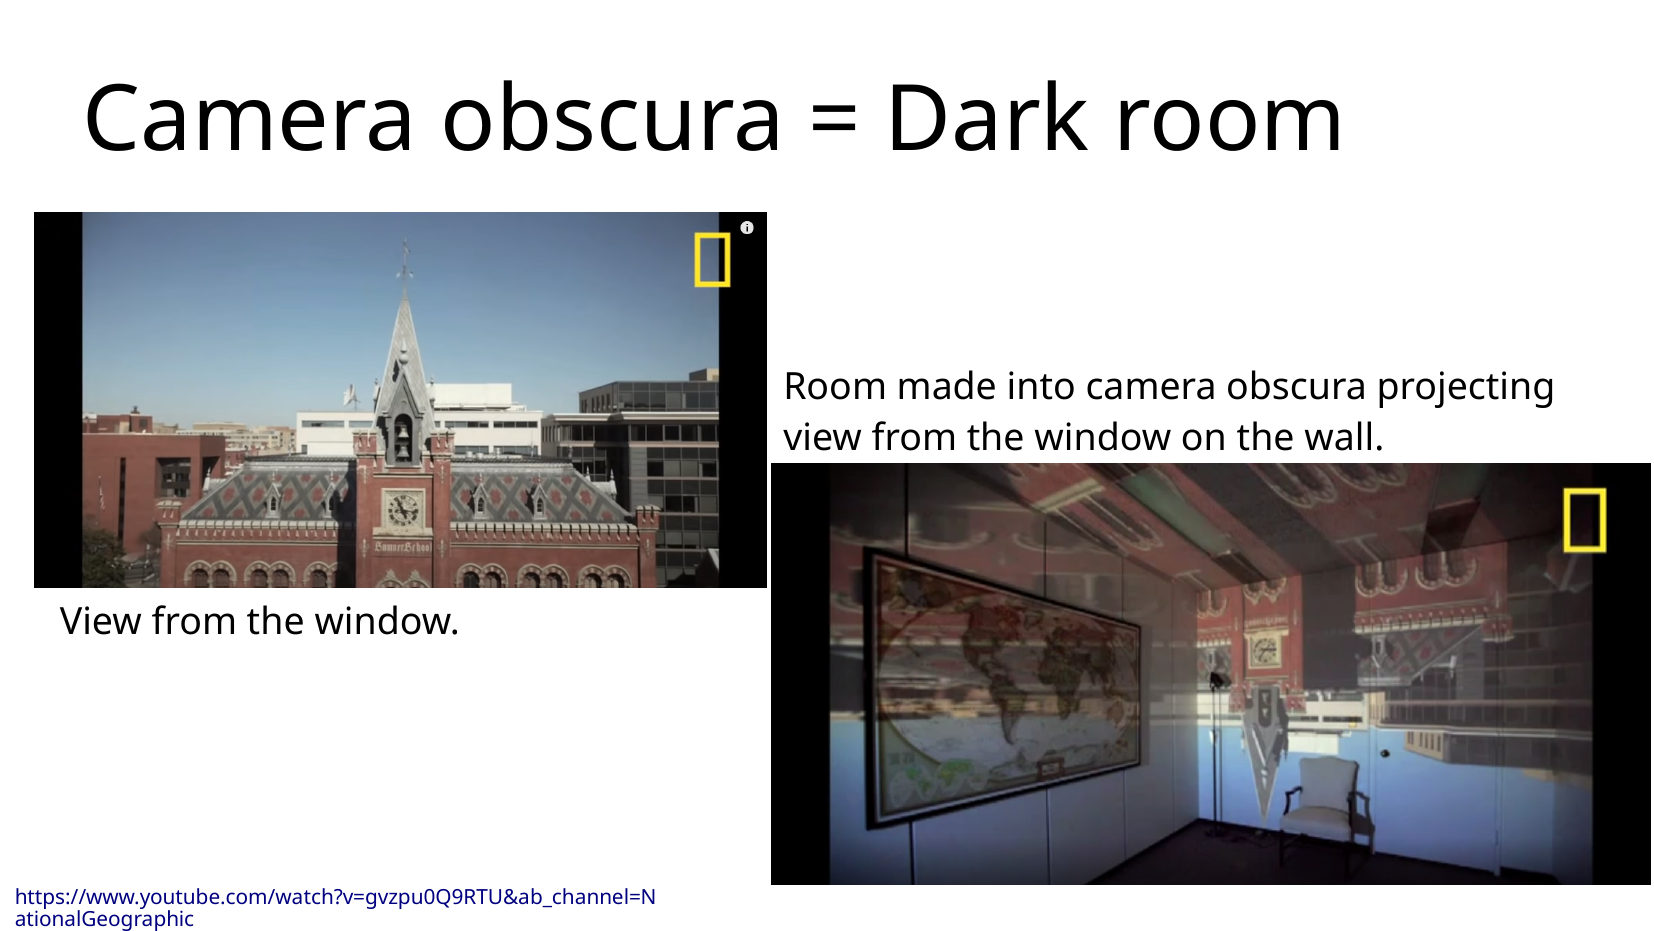

# Camera obscura = Dark room
Room made into camera obscura projecting view from the window on the wall.
View from the window.
17
https://www.youtube.com/watch?v=gvzpu0Q9RTU&ab_channel=NationalGeographic